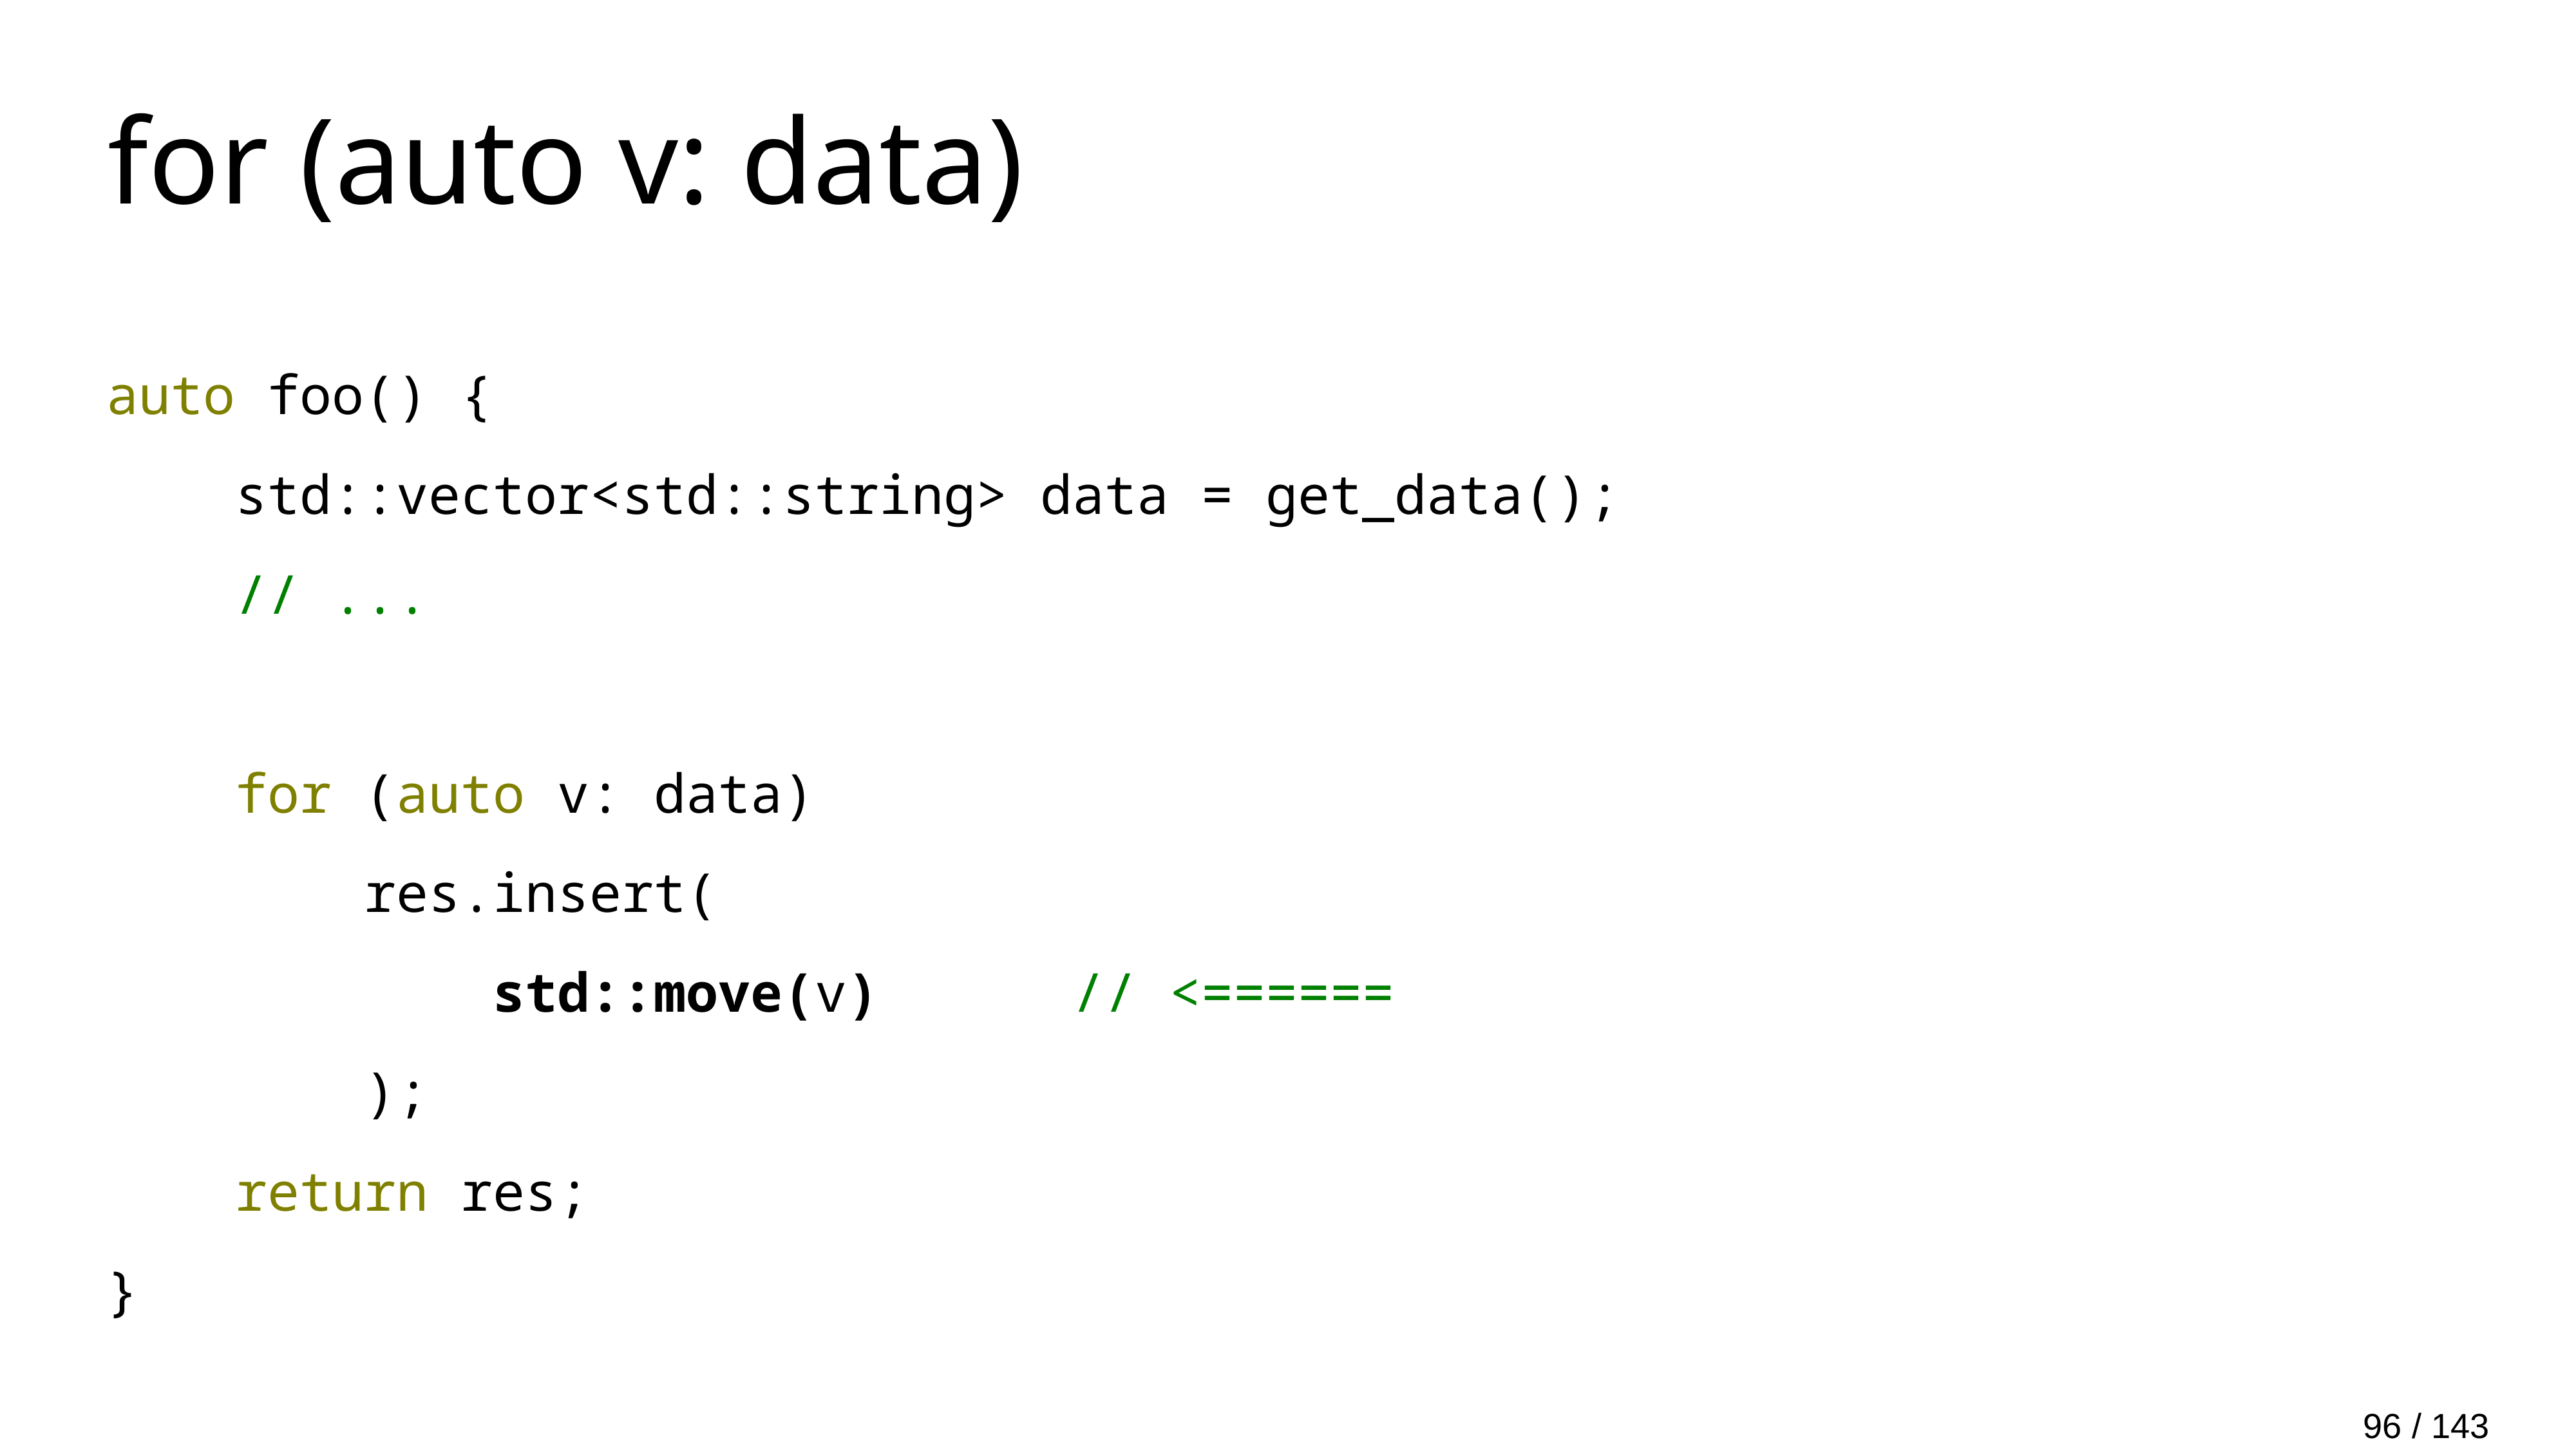

# for (auto v: data)
auto foo() {
 std::vector<std::string> data = get_data();
 // ...
 for (auto v: data)
 res.insert(
 std::move(v) // <======
 );
 return res;
}